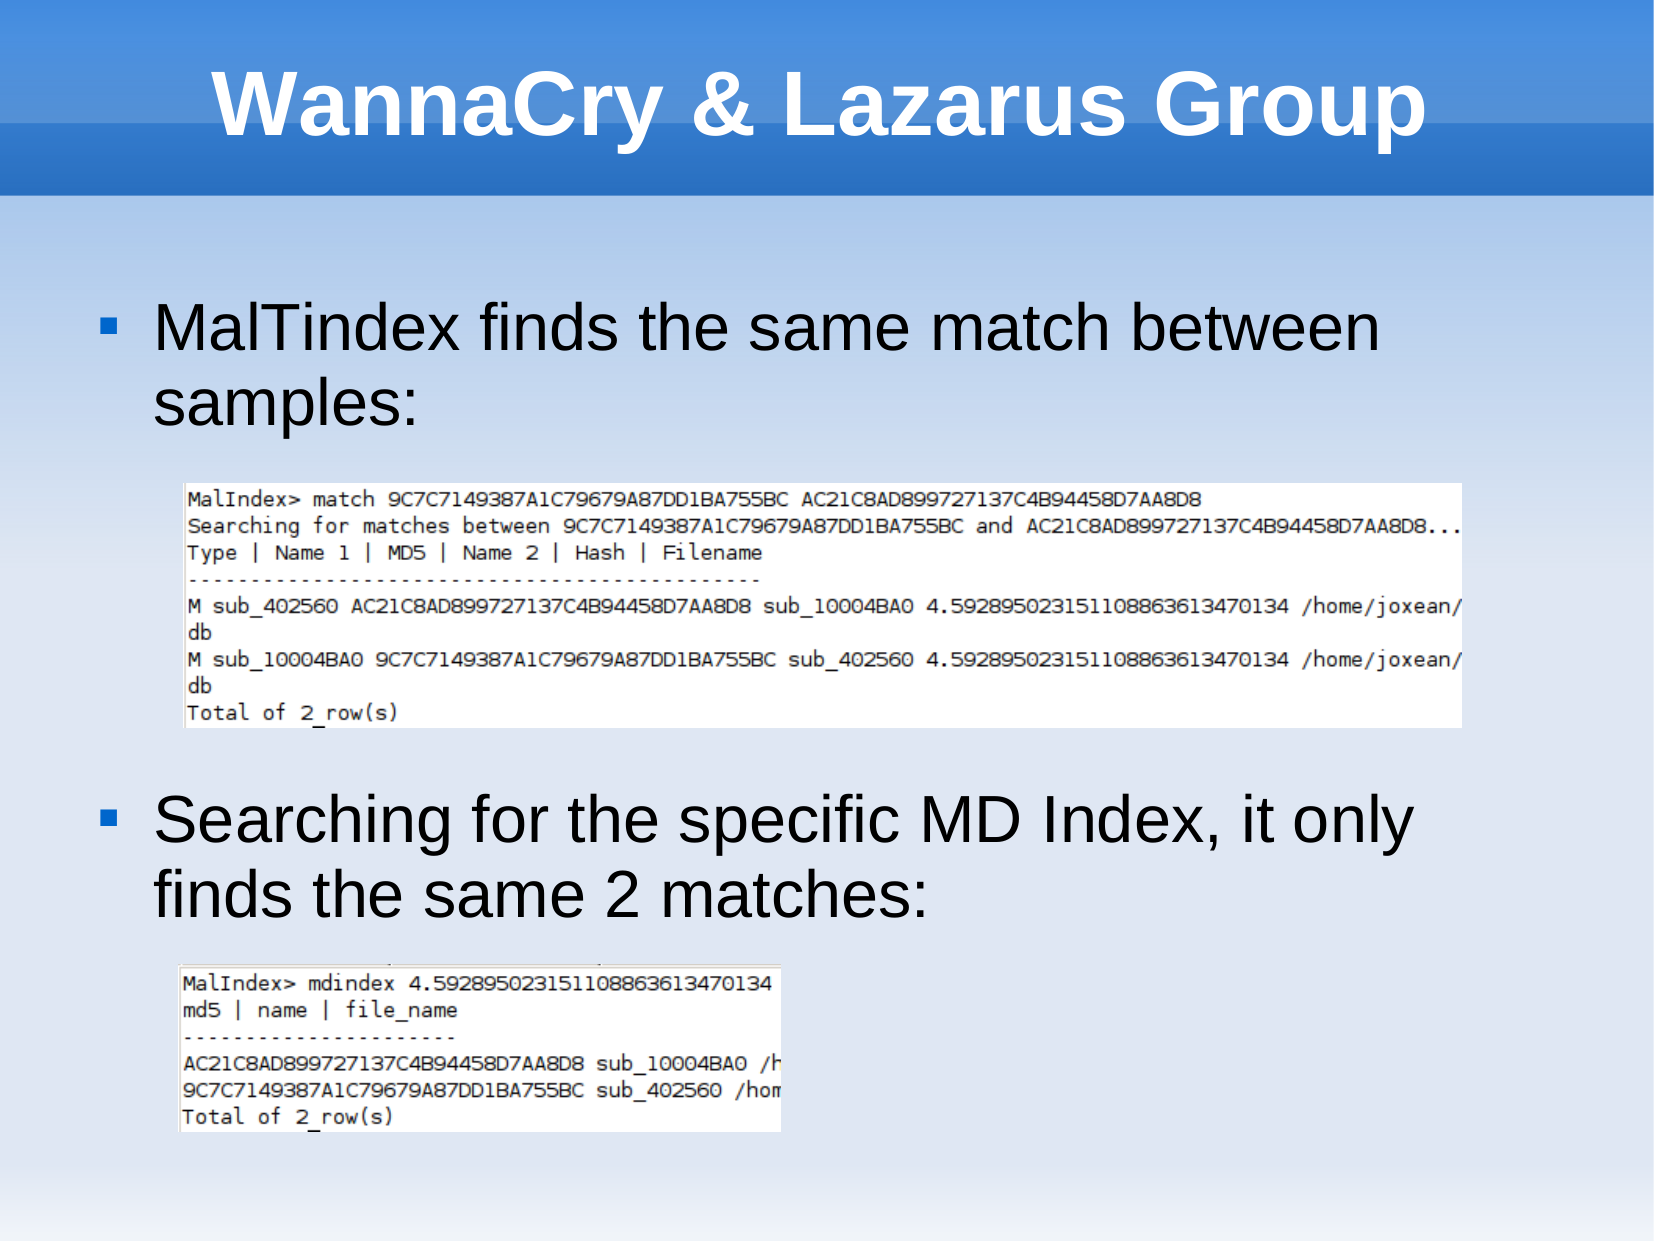

# WannaCry & Lazarus Group
MalTindex finds the same match between samples:
Searching for the specific MD Index, it only finds the same 2 matches: